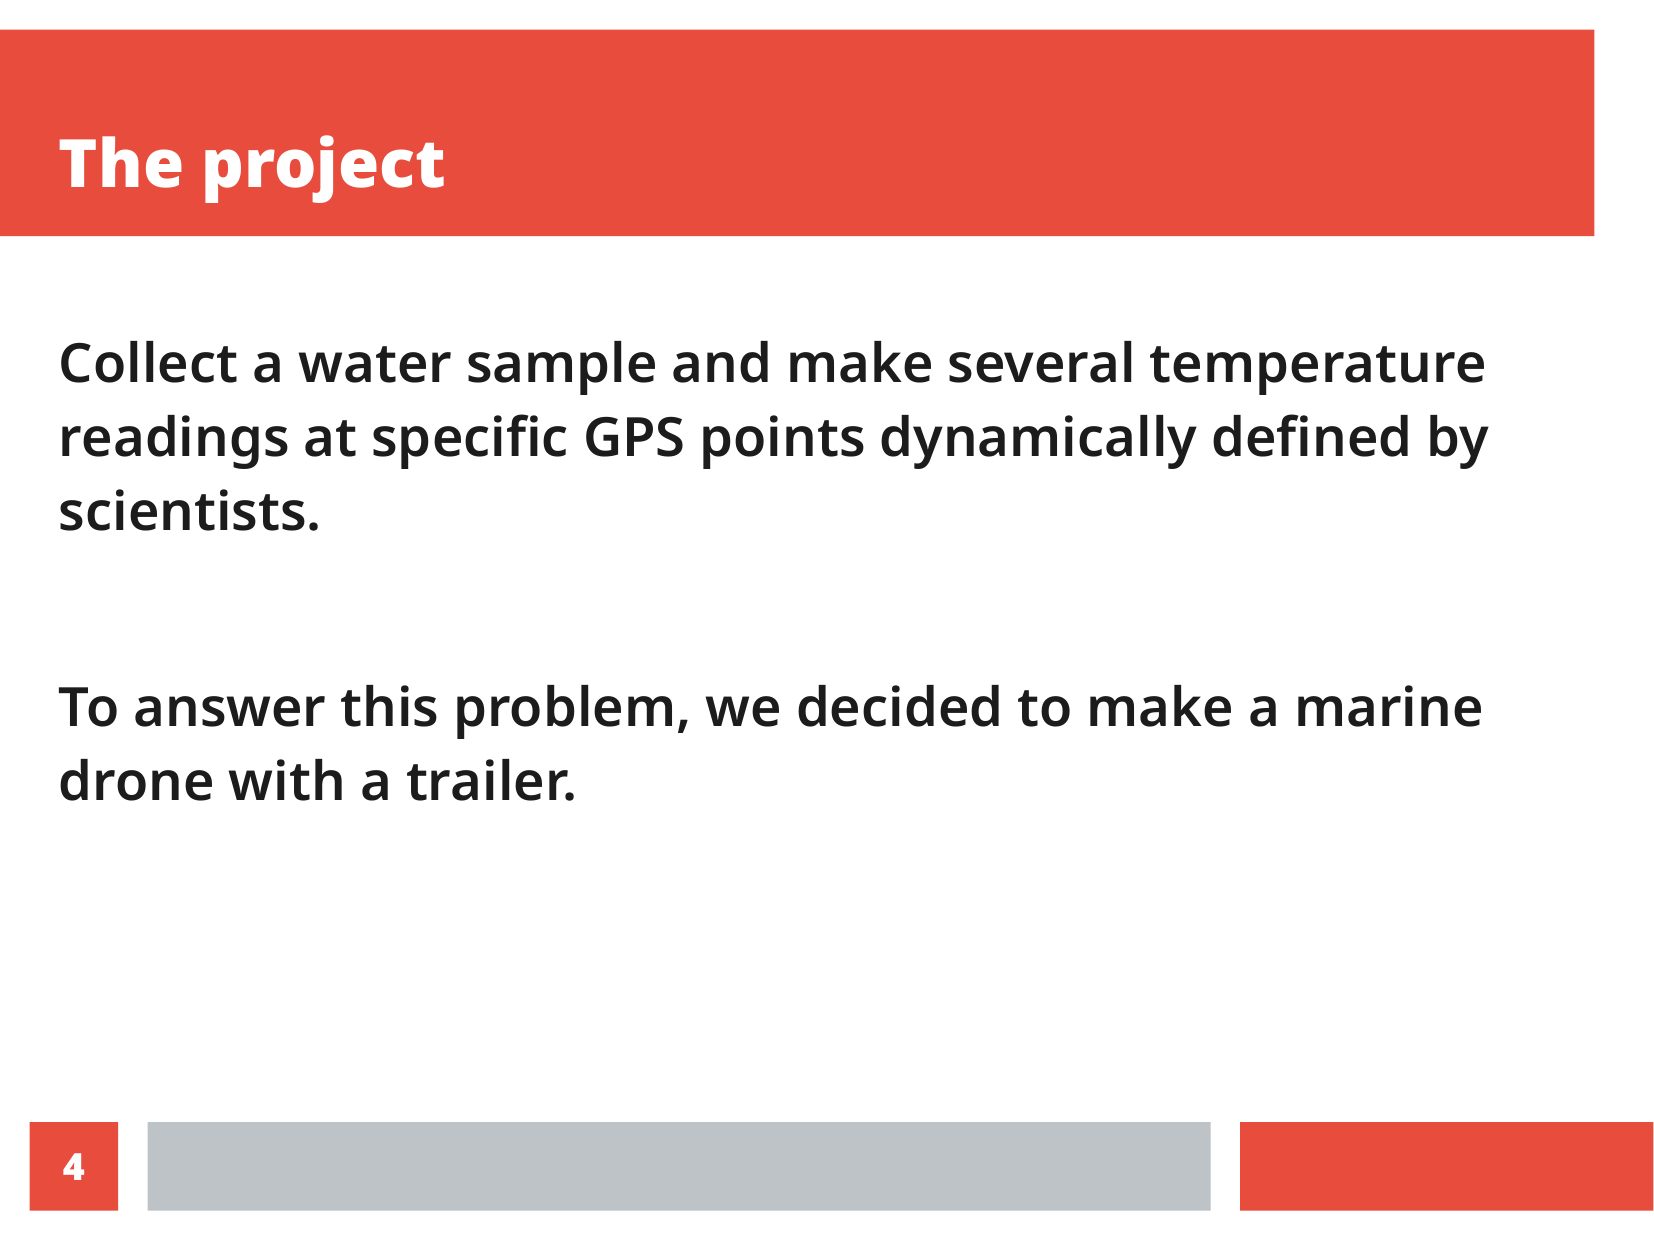

# The project
Collect a water sample and make several temperature readings at specific GPS points dynamically defined by scientists.
To answer this problem, we decided to make a marine drone with a trailer.
4